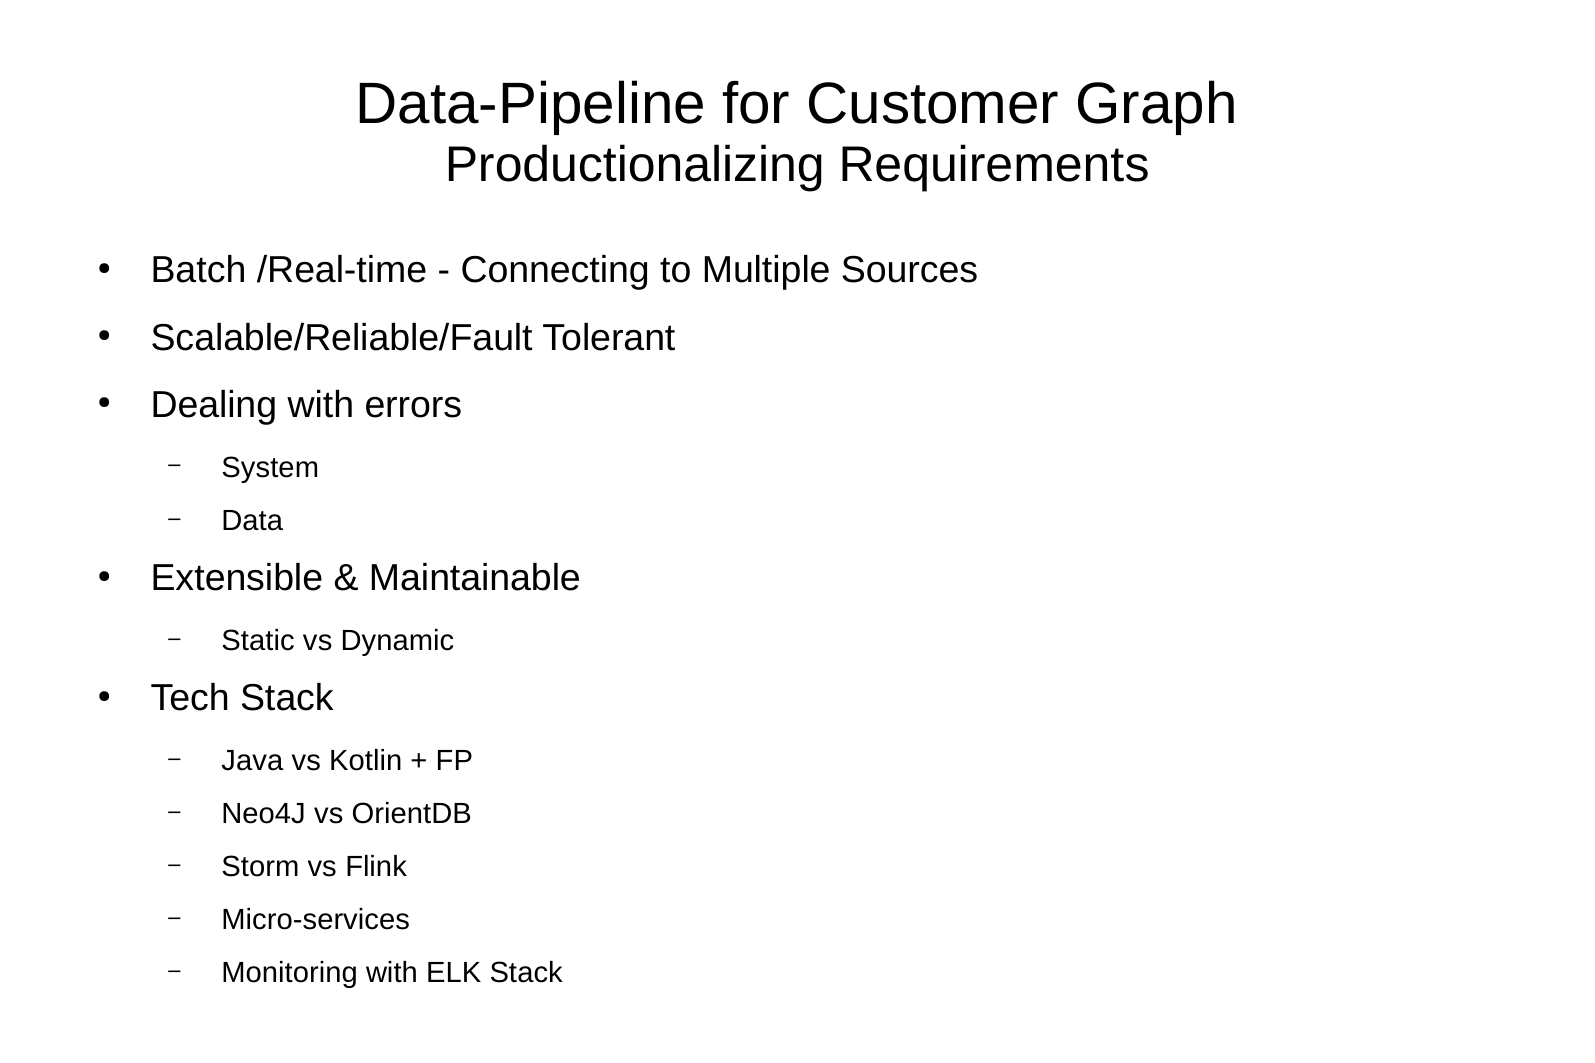

# Data-Pipeline for Customer Graph Productionalizing Requirements
Batch /Real-time - Connecting to Multiple Sources
Scalable/Reliable/Fault Tolerant
Dealing with errors
System
Data
Extensible & Maintainable
Static vs Dynamic
Tech Stack
Java vs Kotlin + FP
Neo4J vs OrientDB
Storm vs Flink
Micro-services
Monitoring with ELK Stack